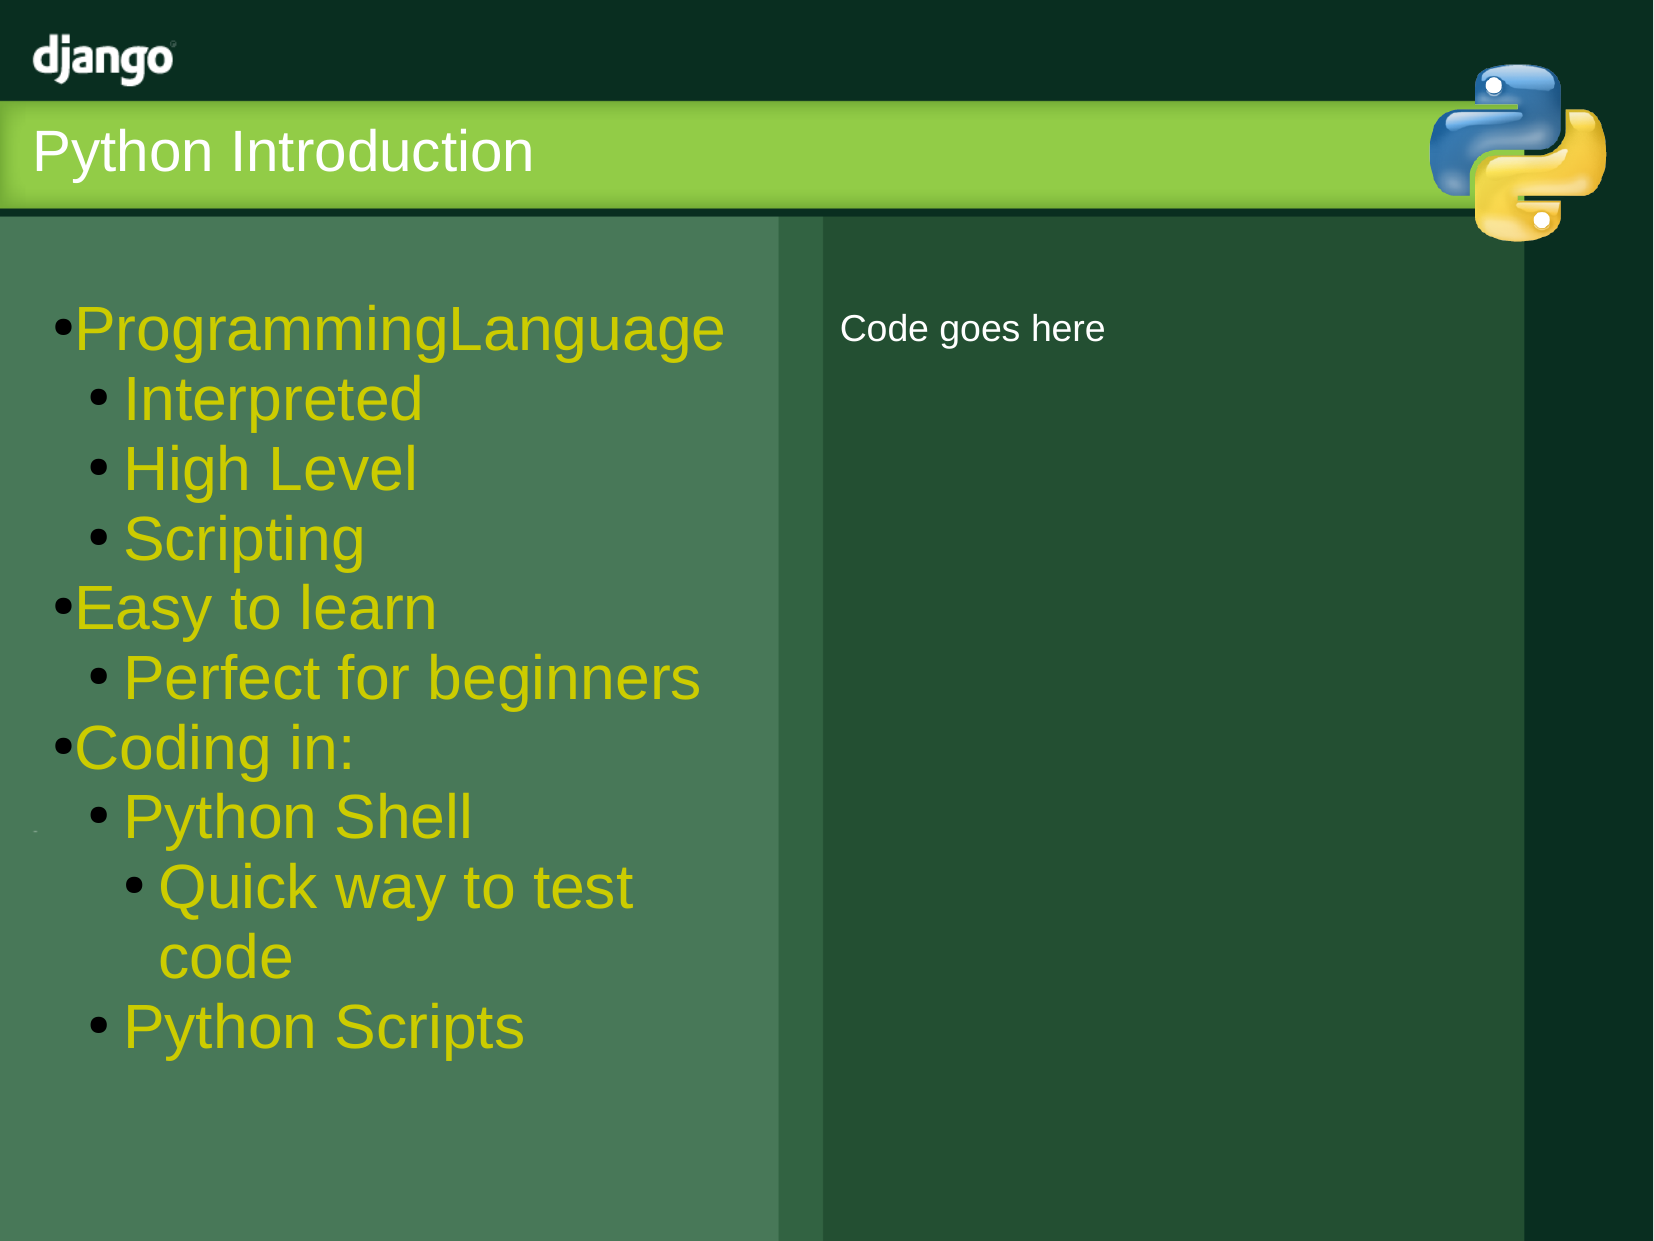

Python Introduction
ProgrammingLanguage
Interpreted
High Level
Scripting
Easy to learn
Perfect for beginners
Coding in:
Python Shell
Quick way to test code
Python Scripts
Code goes here